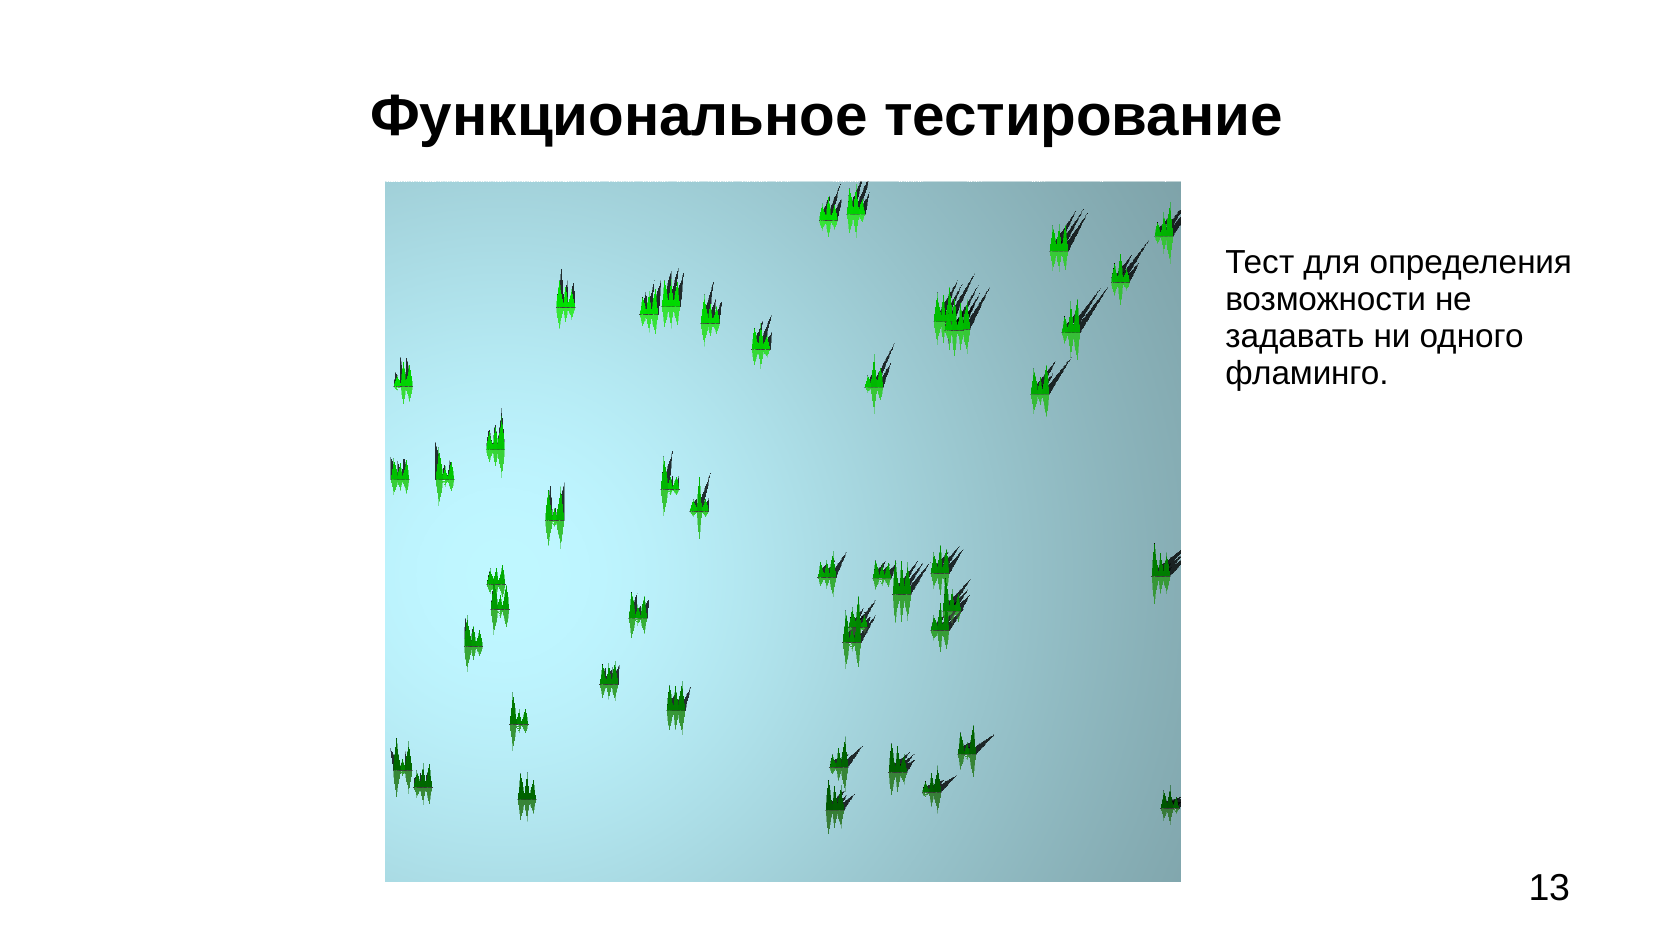

# Функциональное тестирование
Тест для определения возможности не задавать ни одного фламинго.